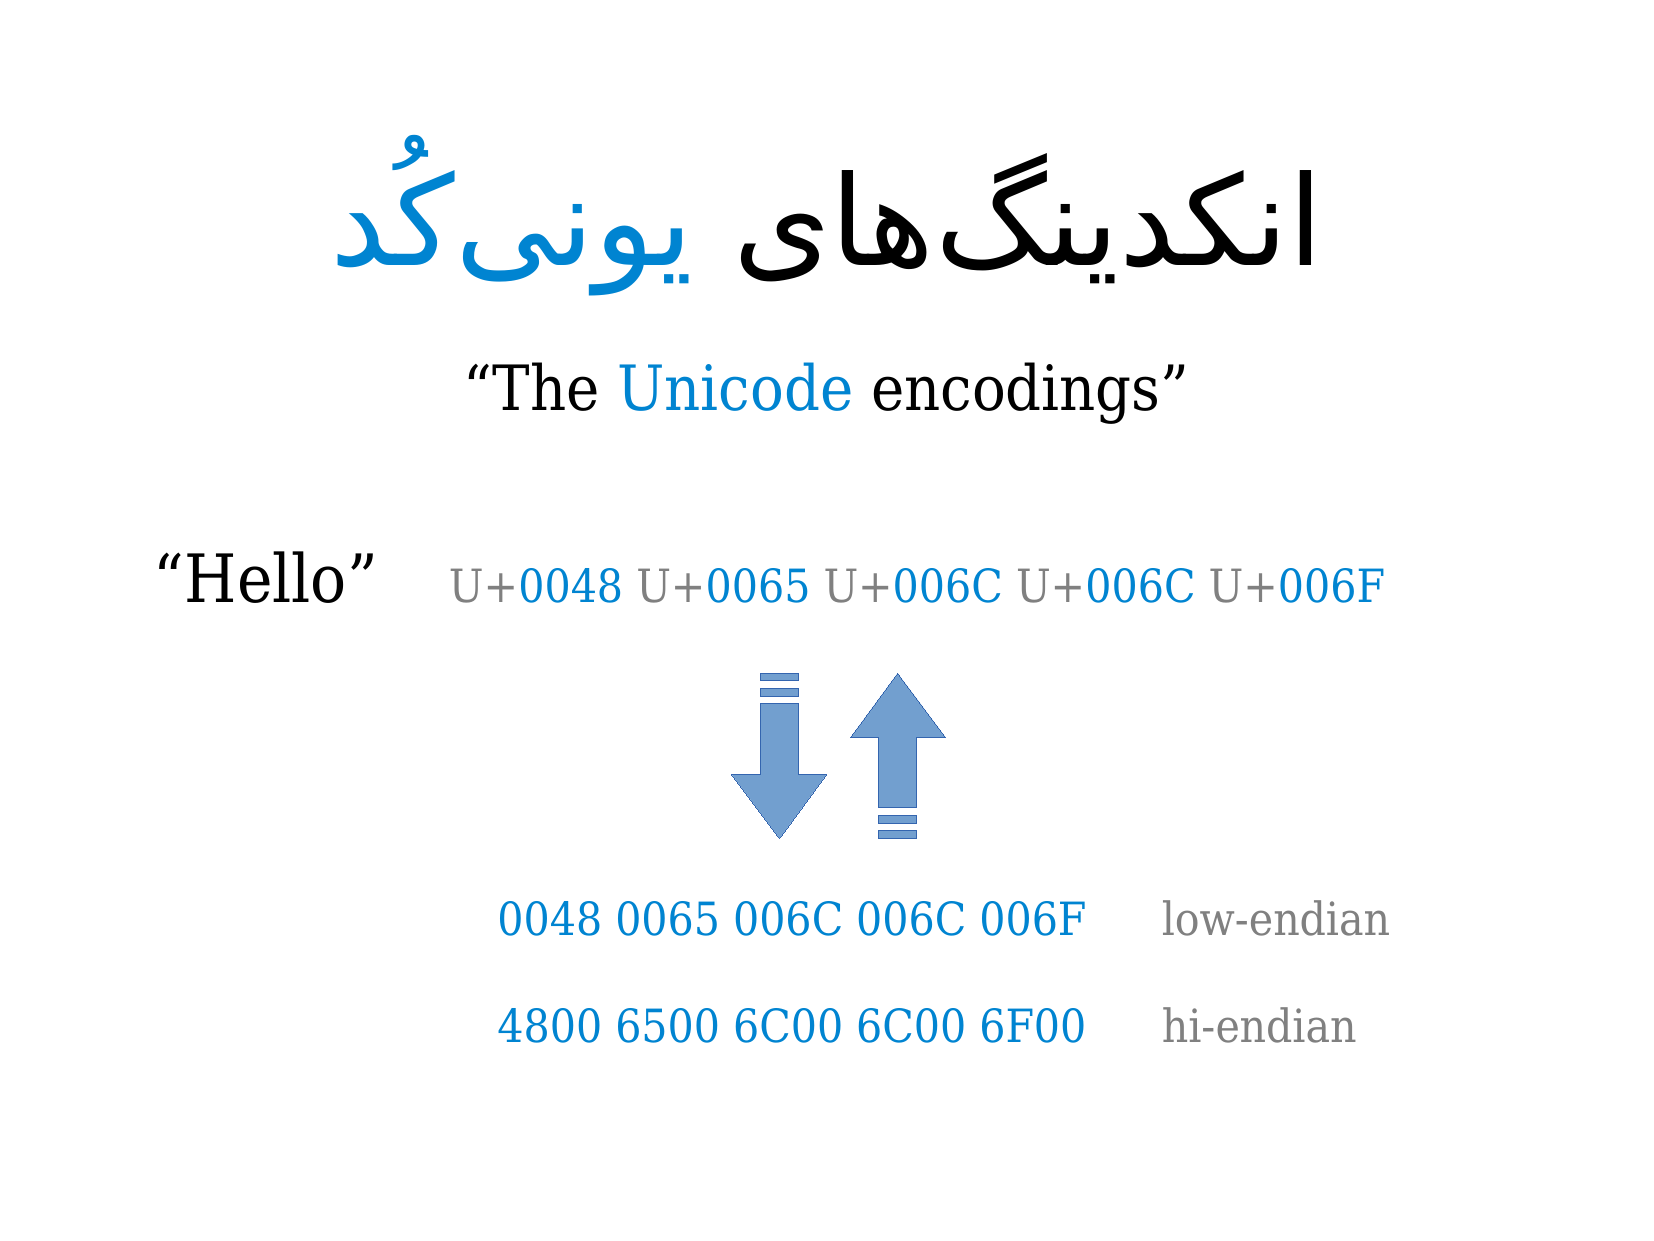

انکدینگ‌های یونی‌کُد
“The Unicode encodings”
# “Hello”	U+0048 U+0065 U+006C U+006C U+006F
0048 0065 006C 006C 006F		low-endian
4800 6500 6C00 6C00 6F00		hi-endian